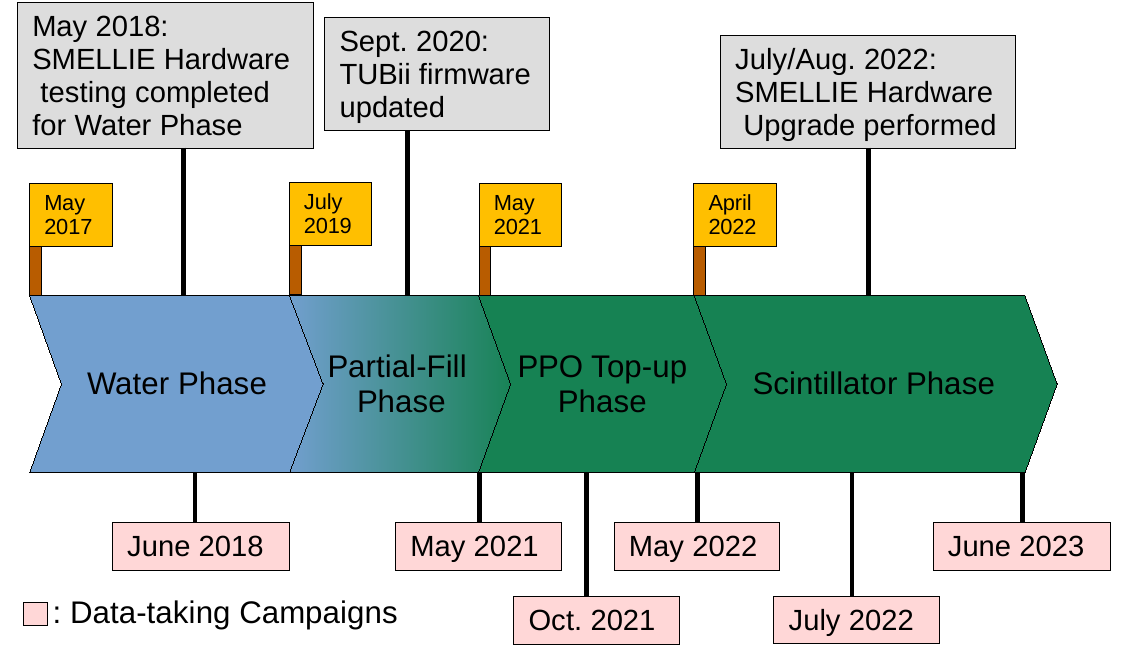

May 2018: SMELLIE Hardware testing completed for Water Phase
Sept. 2020: TUBii firmware updated
July/Aug. 2022: SMELLIE Hardware Upgrade performed
July 2019
May 2017
May 2021
April 2022
Water Phase
Partial-Fill
Phase
PPO Top-up Phase
Scintillator Phase
June 2018
June 2023
May 2021
May 2022
: Data-taking Campaigns
July 2022
Oct. 2021